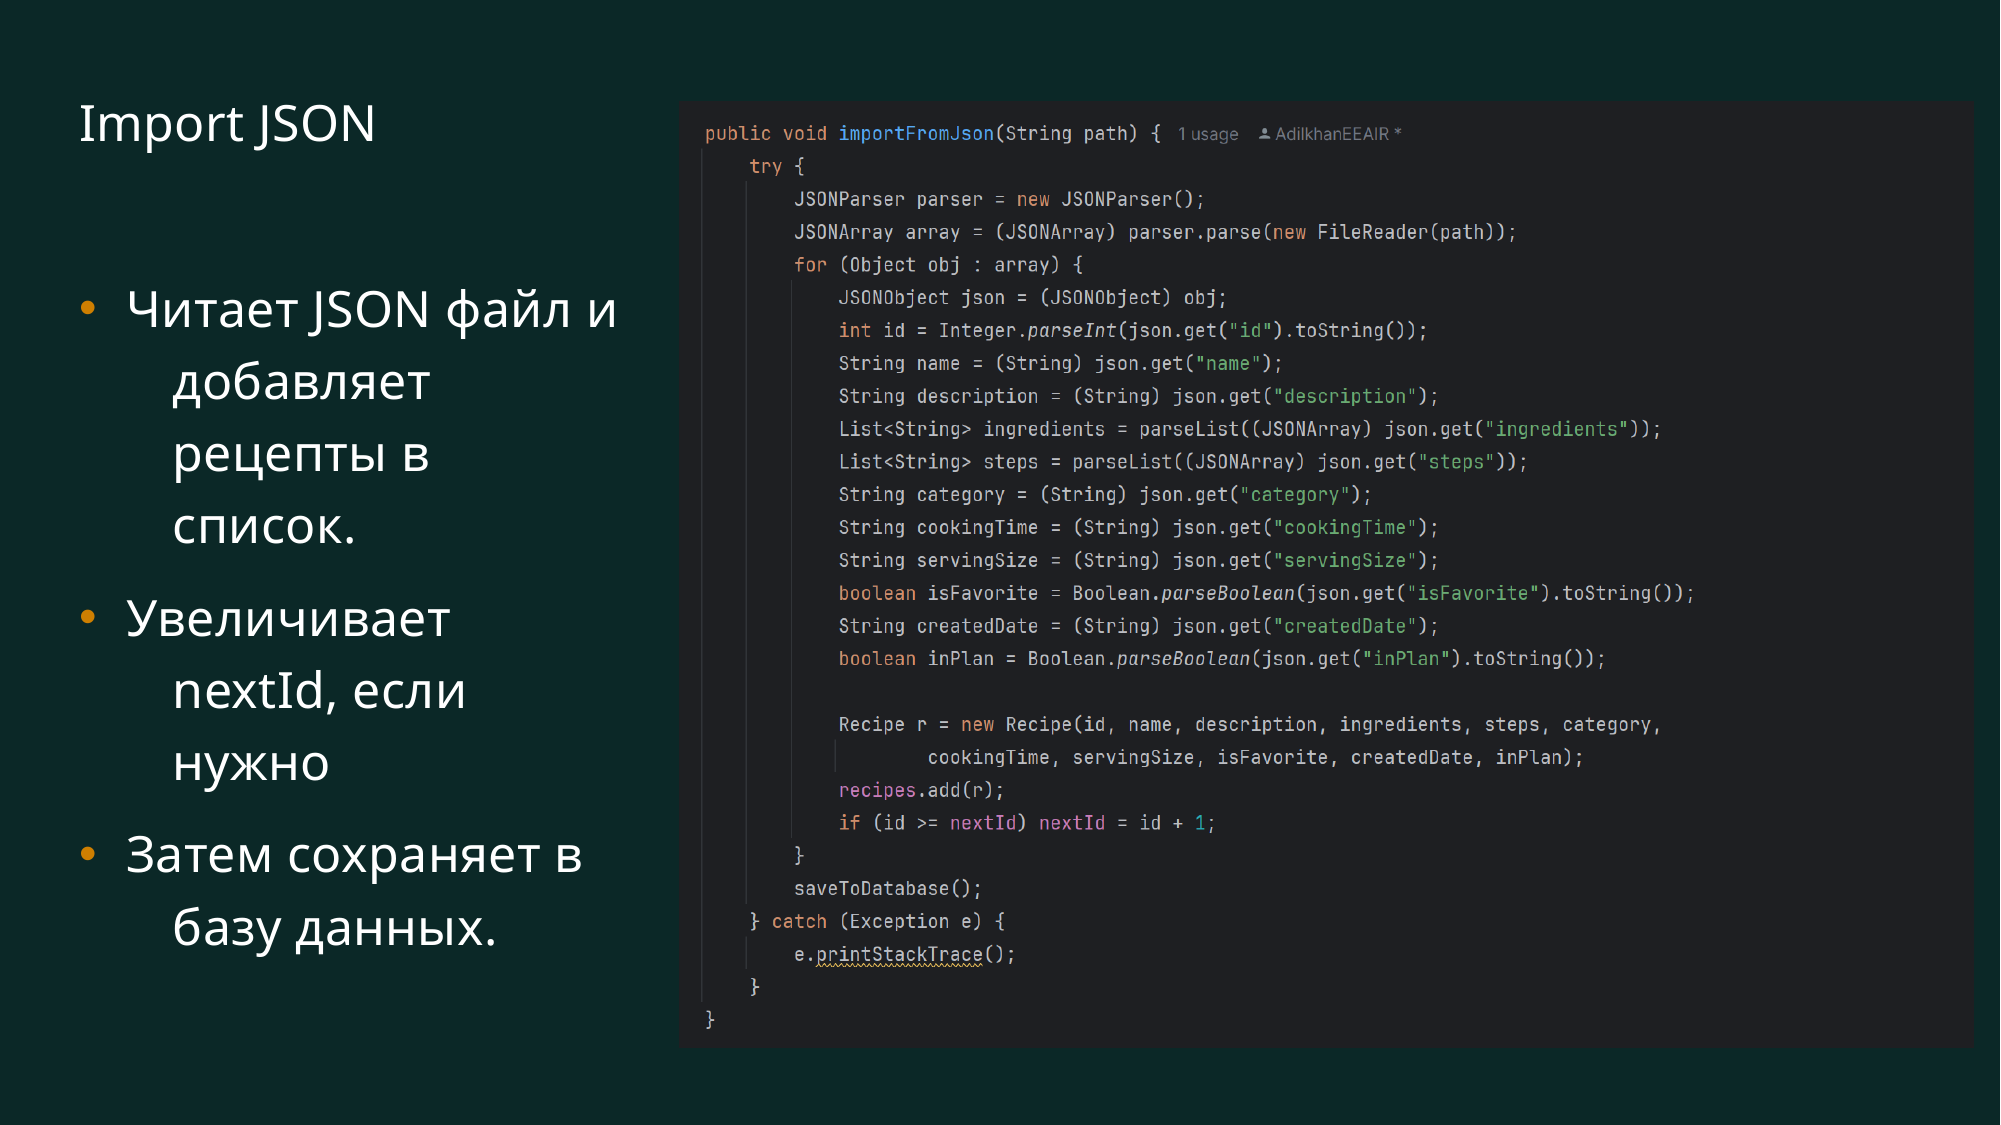

# Import JSON
Читает JSON файл и добавляет рецепты в список.
Увеличивает nextId, если нужно
Затем сохраняет в базу данных.